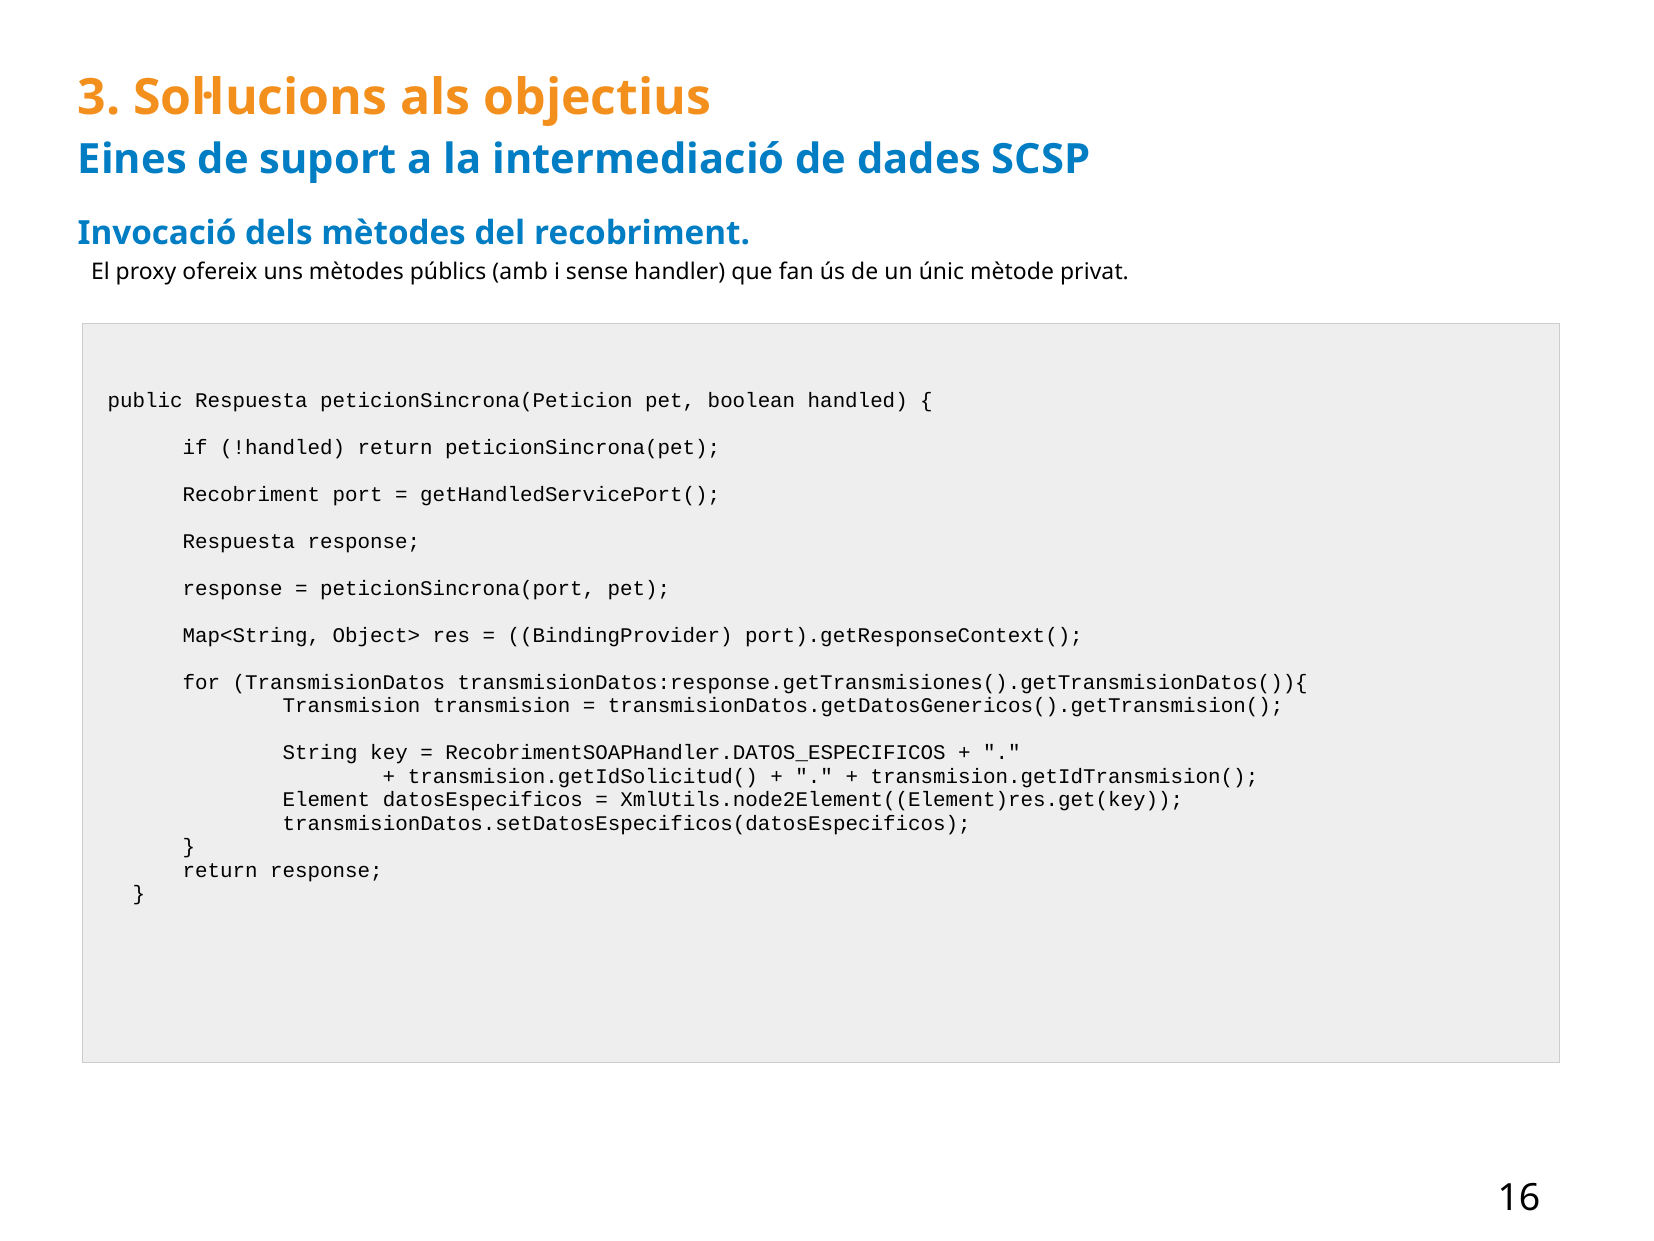

3. Sol·lucions als objectius
Eines de suport a la intermediació de dades SCSP
Invocació dels mètodes del recobriment.
El proxy ofereix uns mètodes públics (amb i sense handler) que fan ús de un únic mètode privat.
 public Respuesta peticionSincrona(Peticion pet, boolean handled) {
 if (!handled) return peticionSincrona(pet);
 Recobriment port = getHandledServicePort();
 Respuesta response;
 response = peticionSincrona(port, pet);
 Map<String, Object> res = ((BindingProvider) port).getResponseContext();
 for (TransmisionDatos transmisionDatos:response.getTransmisiones().getTransmisionDatos()){
 Transmision transmision = transmisionDatos.getDatosGenericos().getTransmision();
 String key = RecobrimentSOAPHandler.DATOS_ESPECIFICOS + "."
 + transmision.getIdSolicitud() + "." + transmision.getIdTransmision();
 Element datosEspecificos = XmlUtils.node2Element((Element)res.get(key));
 transmisionDatos.setDatosEspecificos(datosEspecificos);
 }
 return response;
 }